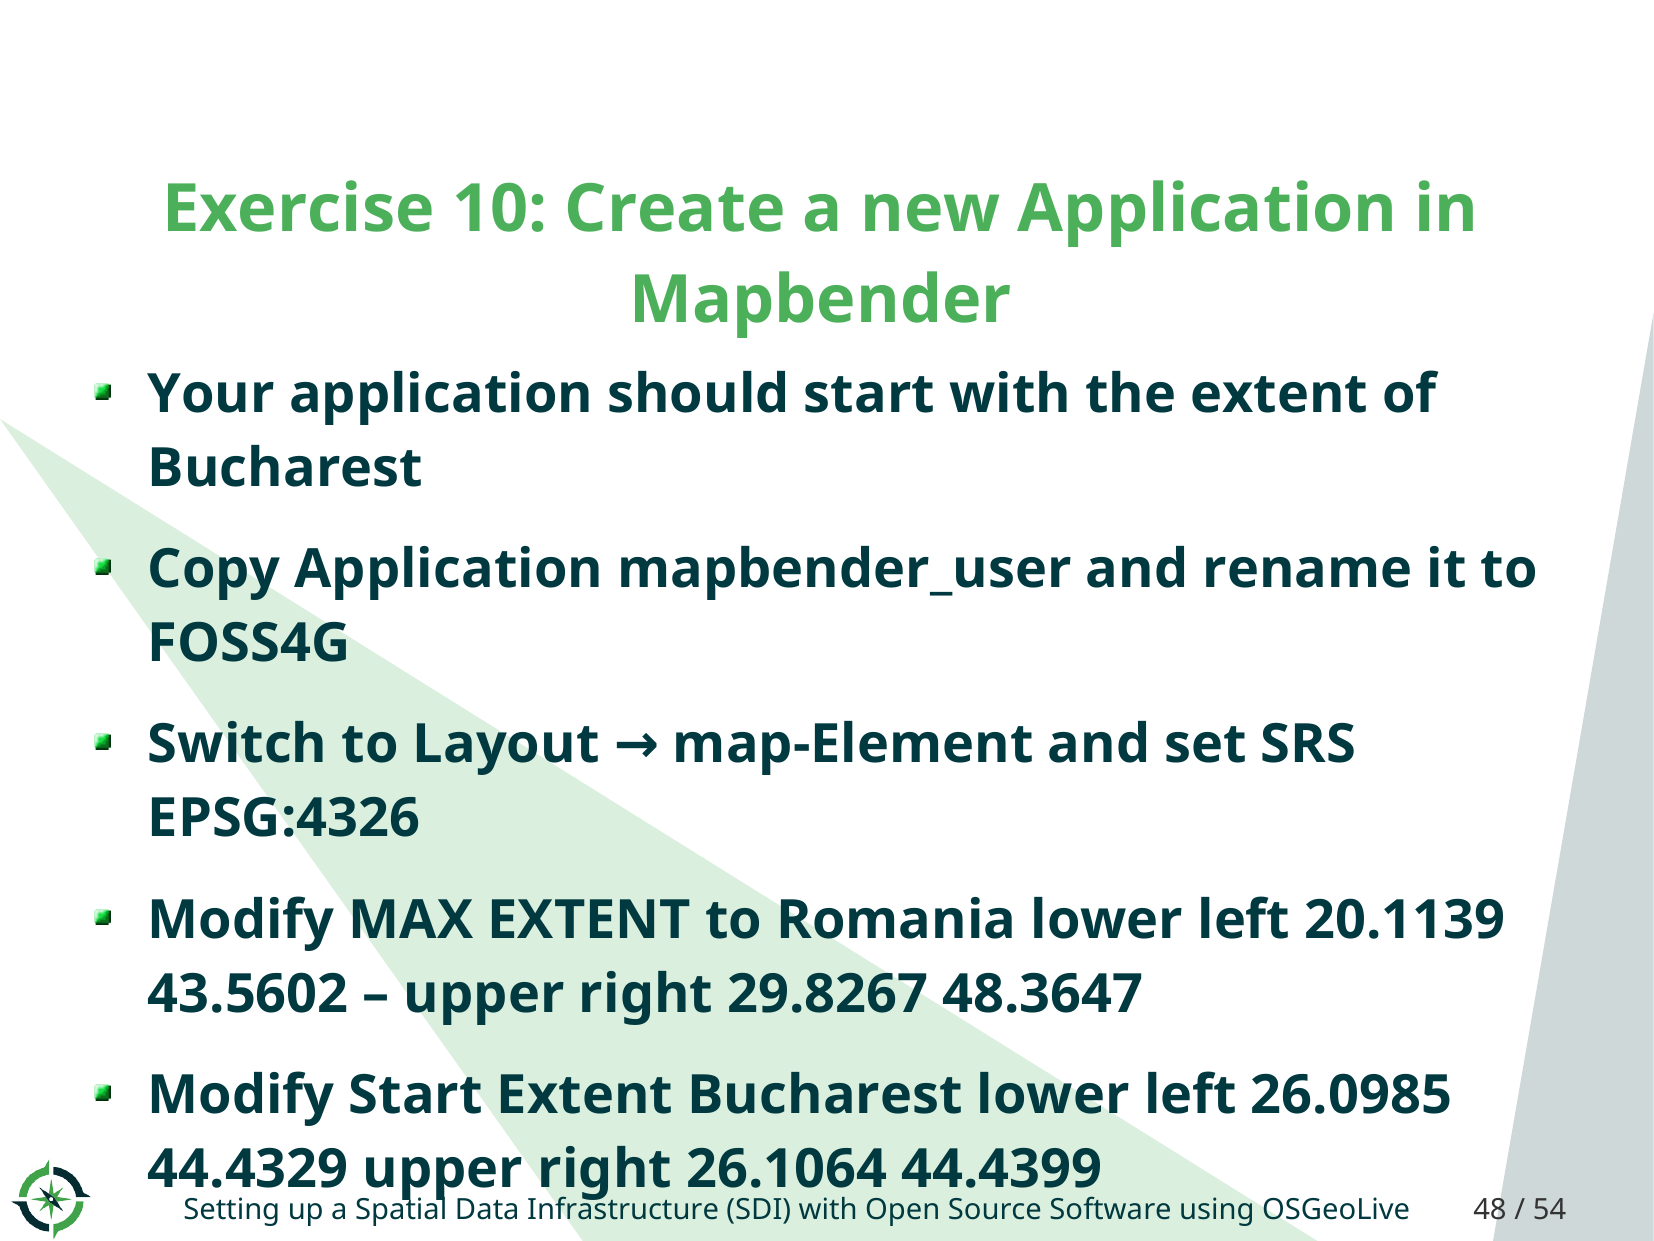

# Exercise 10: Create a new Application in Mapbender
Your application should start with the extent of Bucharest
Copy Application mapbender_user and rename it to FOSS4G
Switch to Layout → map-Element and set SRS EPSG:4326
Modify MAX EXTENT to Romania lower left 20.1139 43.5602 – upper right 29.8267 48.3647
Modify Start Extent Bucharest lower left 26.0985 44.4329 upper right 26.1064 44.4399